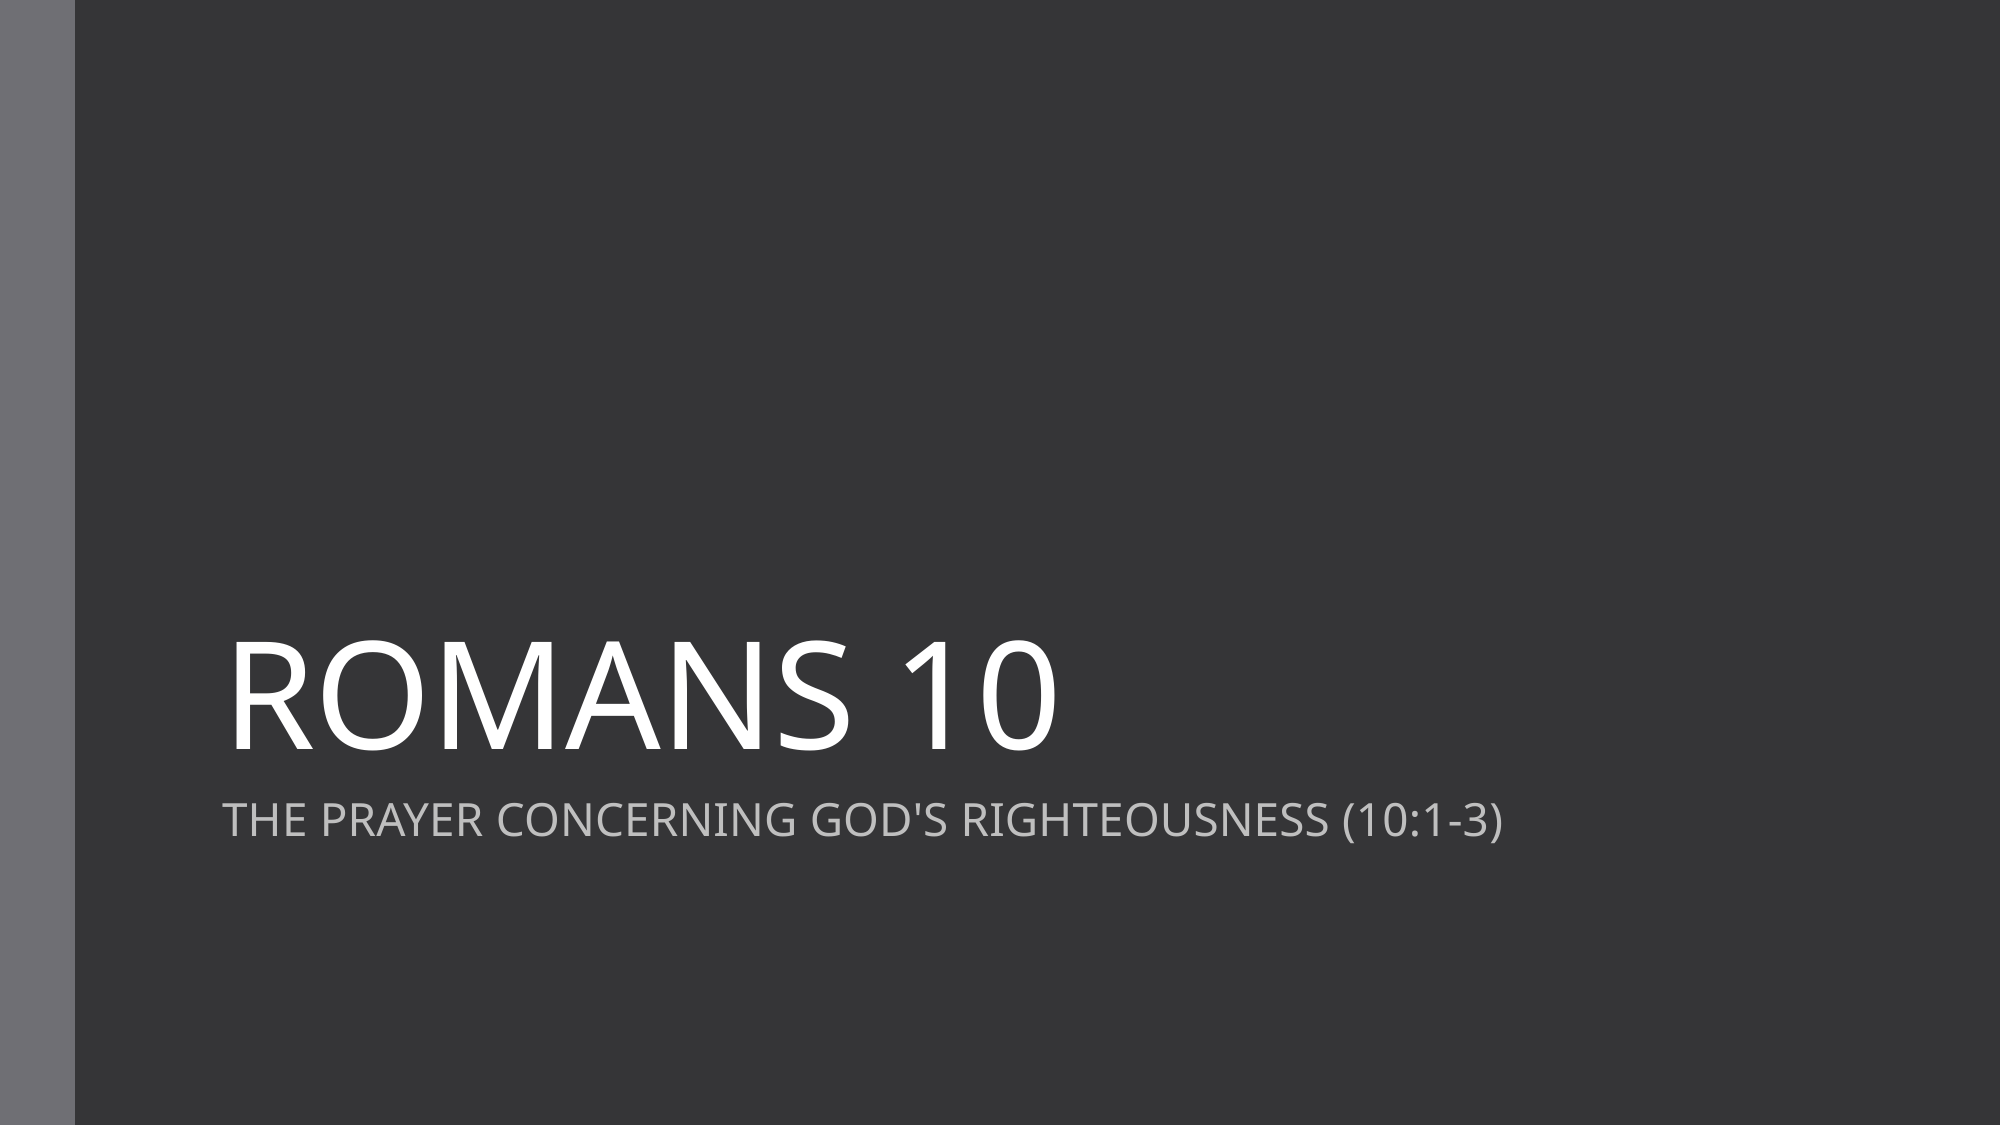

# ROMANS 10
THE PRAYER CONCERNING GOD'S RIGHTEOUSNESS (10:1-3)